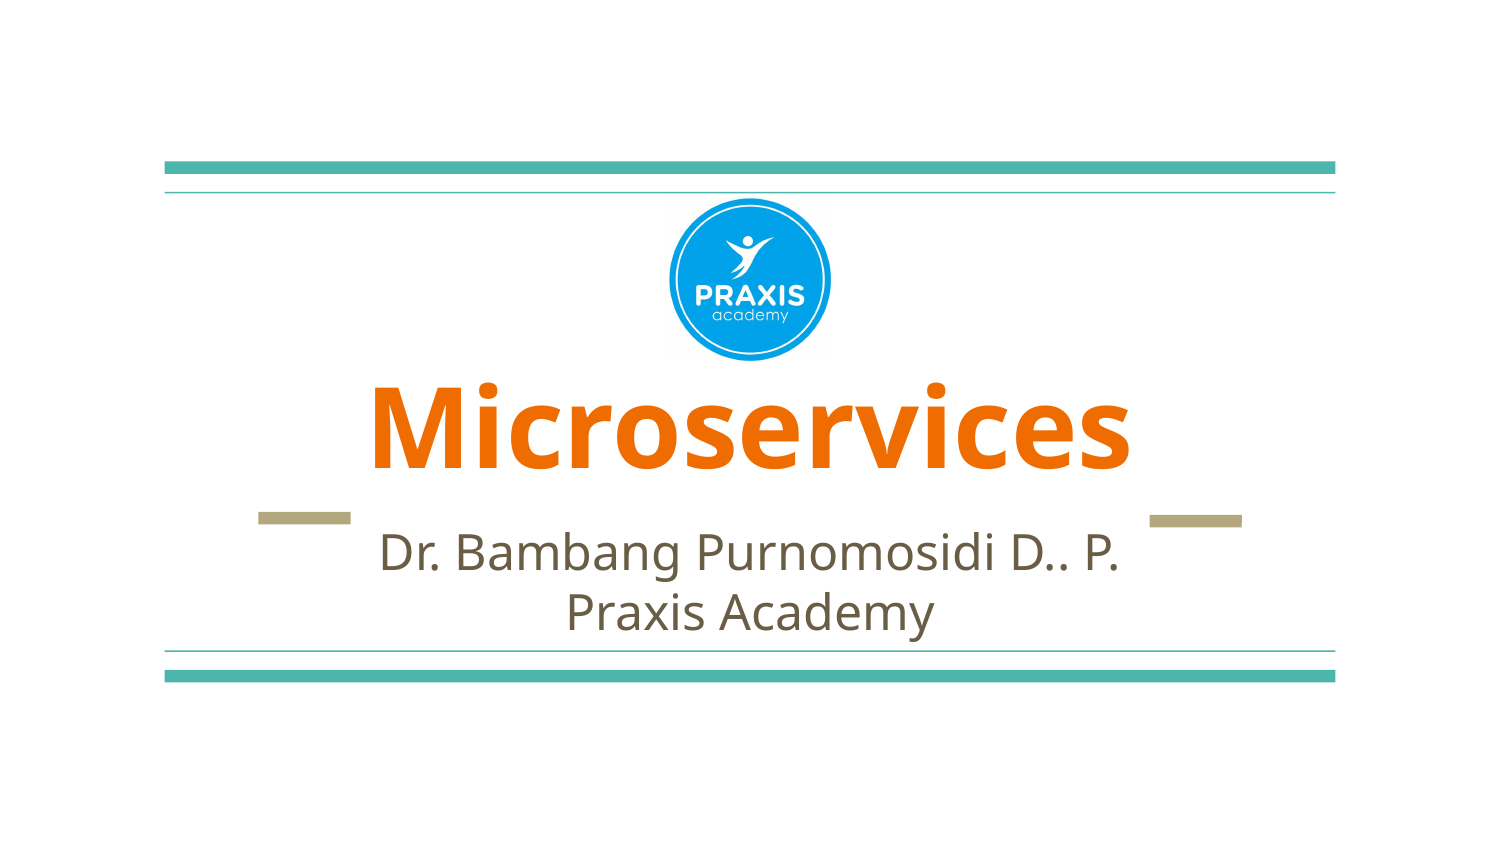

# Microservices
Dr. Bambang Purnomosidi D.. P.
Praxis Academy